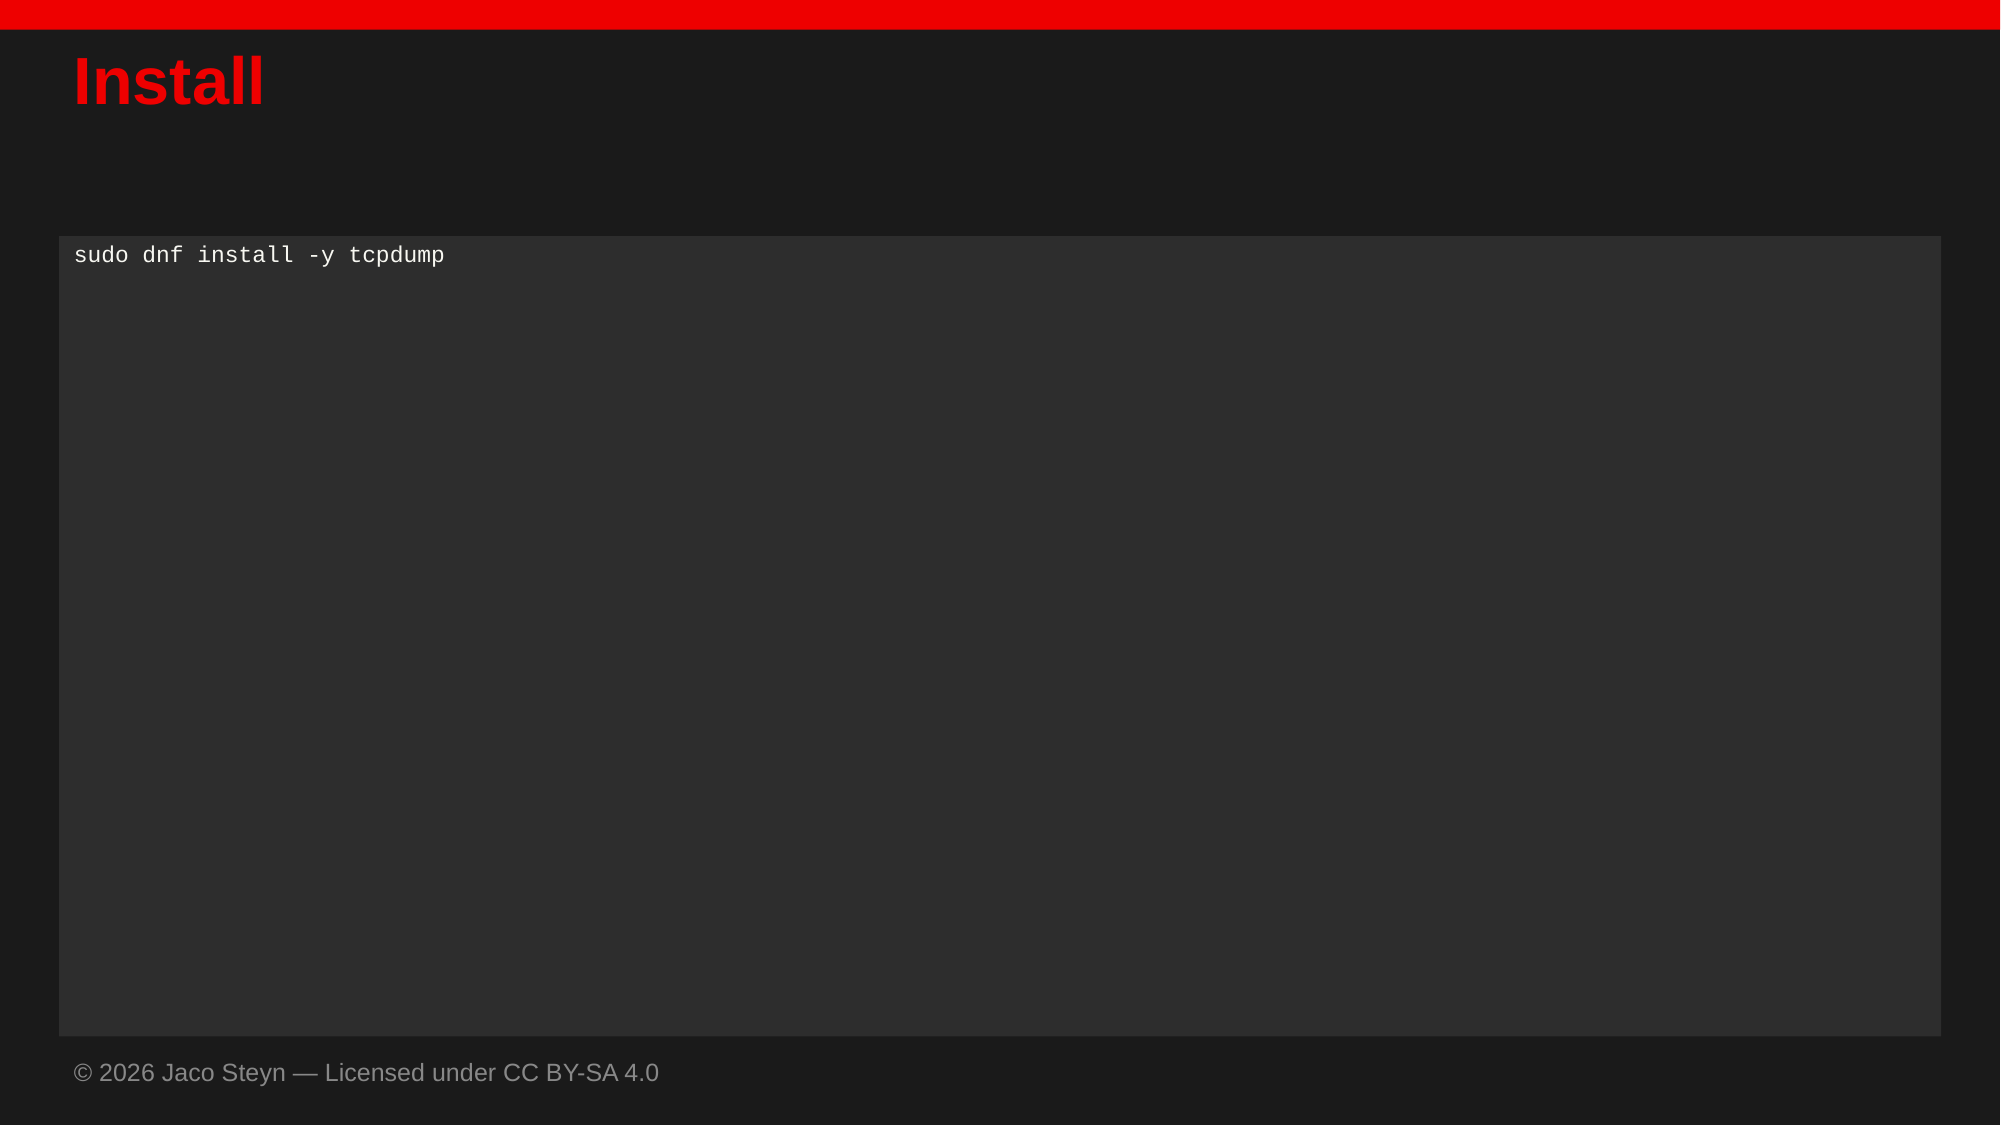

Install
sudo dnf install -y tcpdump
© 2026 Jaco Steyn — Licensed under CC BY-SA 4.0